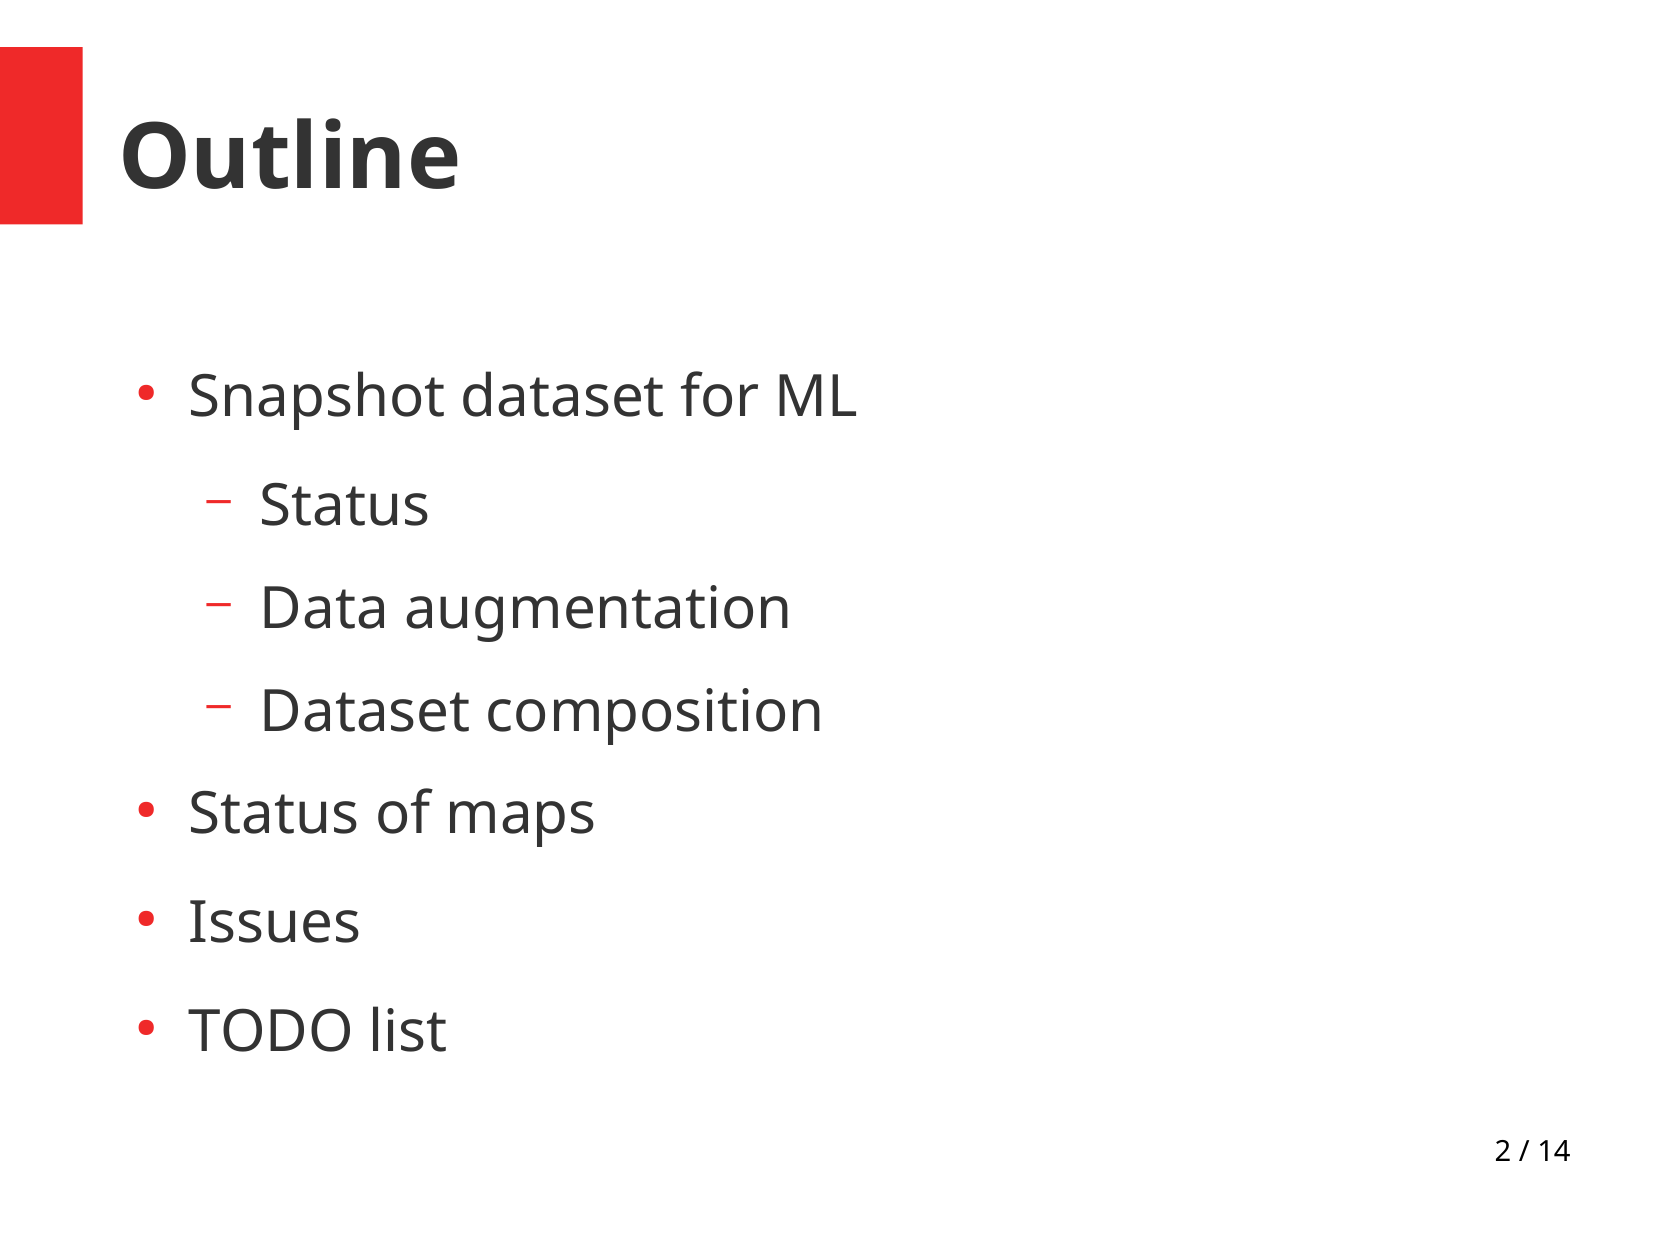

# Outline
Snapshot dataset for ML
Status
Data augmentation
Dataset composition
Status of maps
Issues
TODO list
2